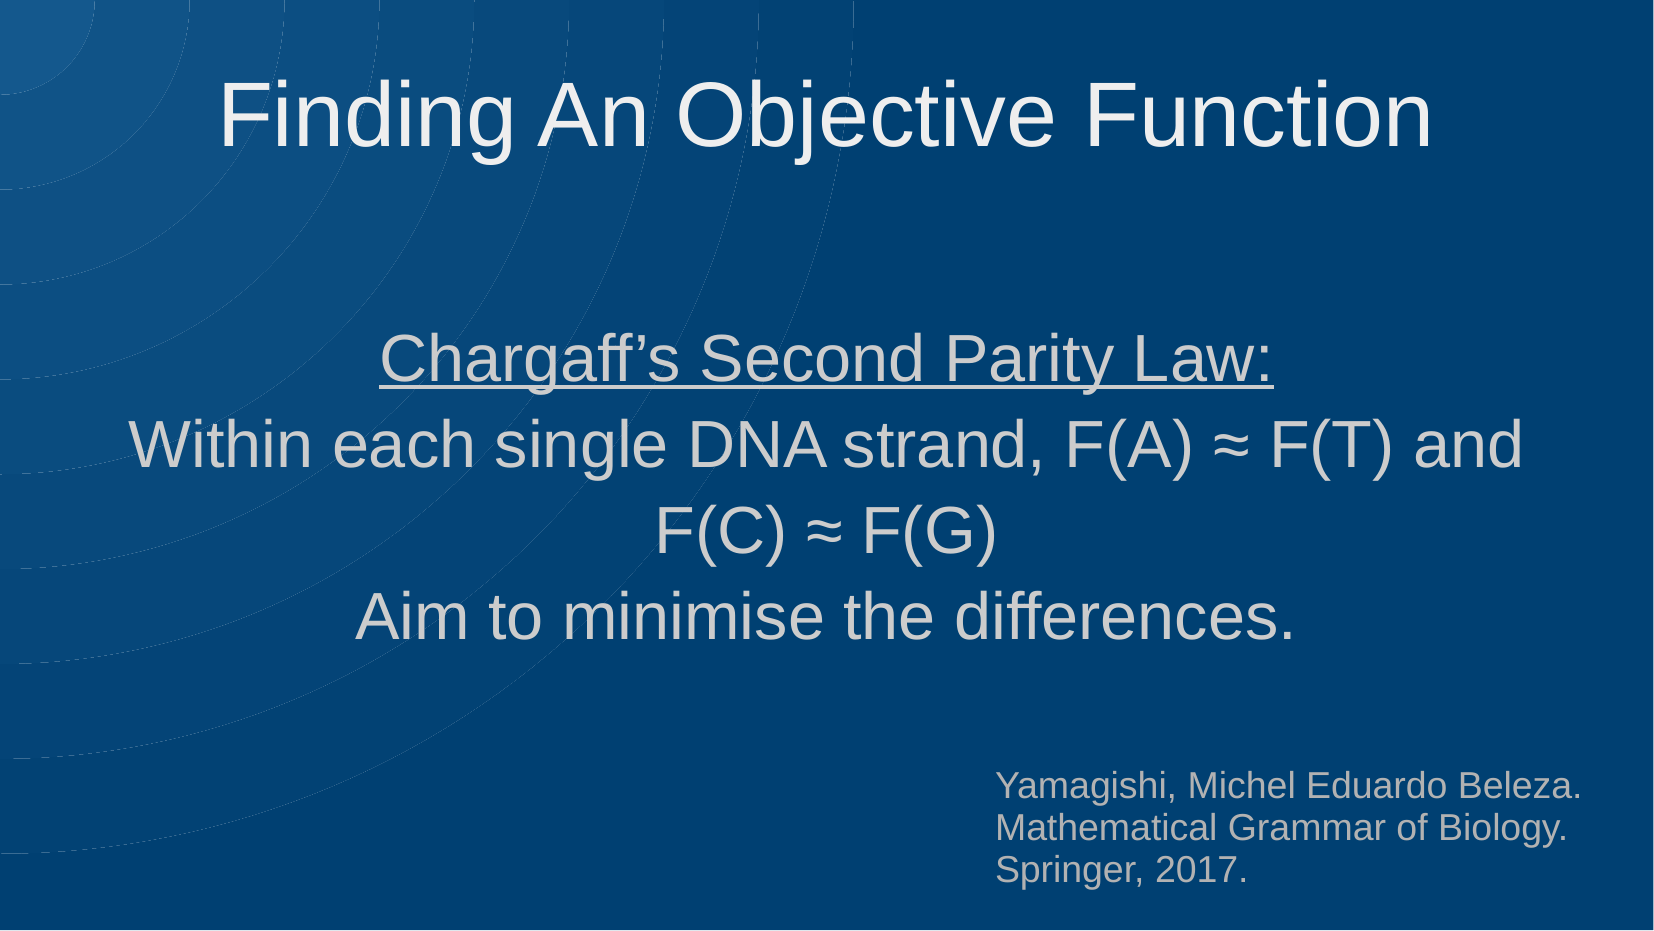

# Finding An Objective Function
Chargaff’s Second Parity Law:
Within each single DNA strand, F(A) ≈ F(T) and F(C) ≈ F(G)
Aim to minimise the differences.
Yamagishi, Michel Eduardo Beleza. Mathematical Grammar of Biology. Springer, 2017.